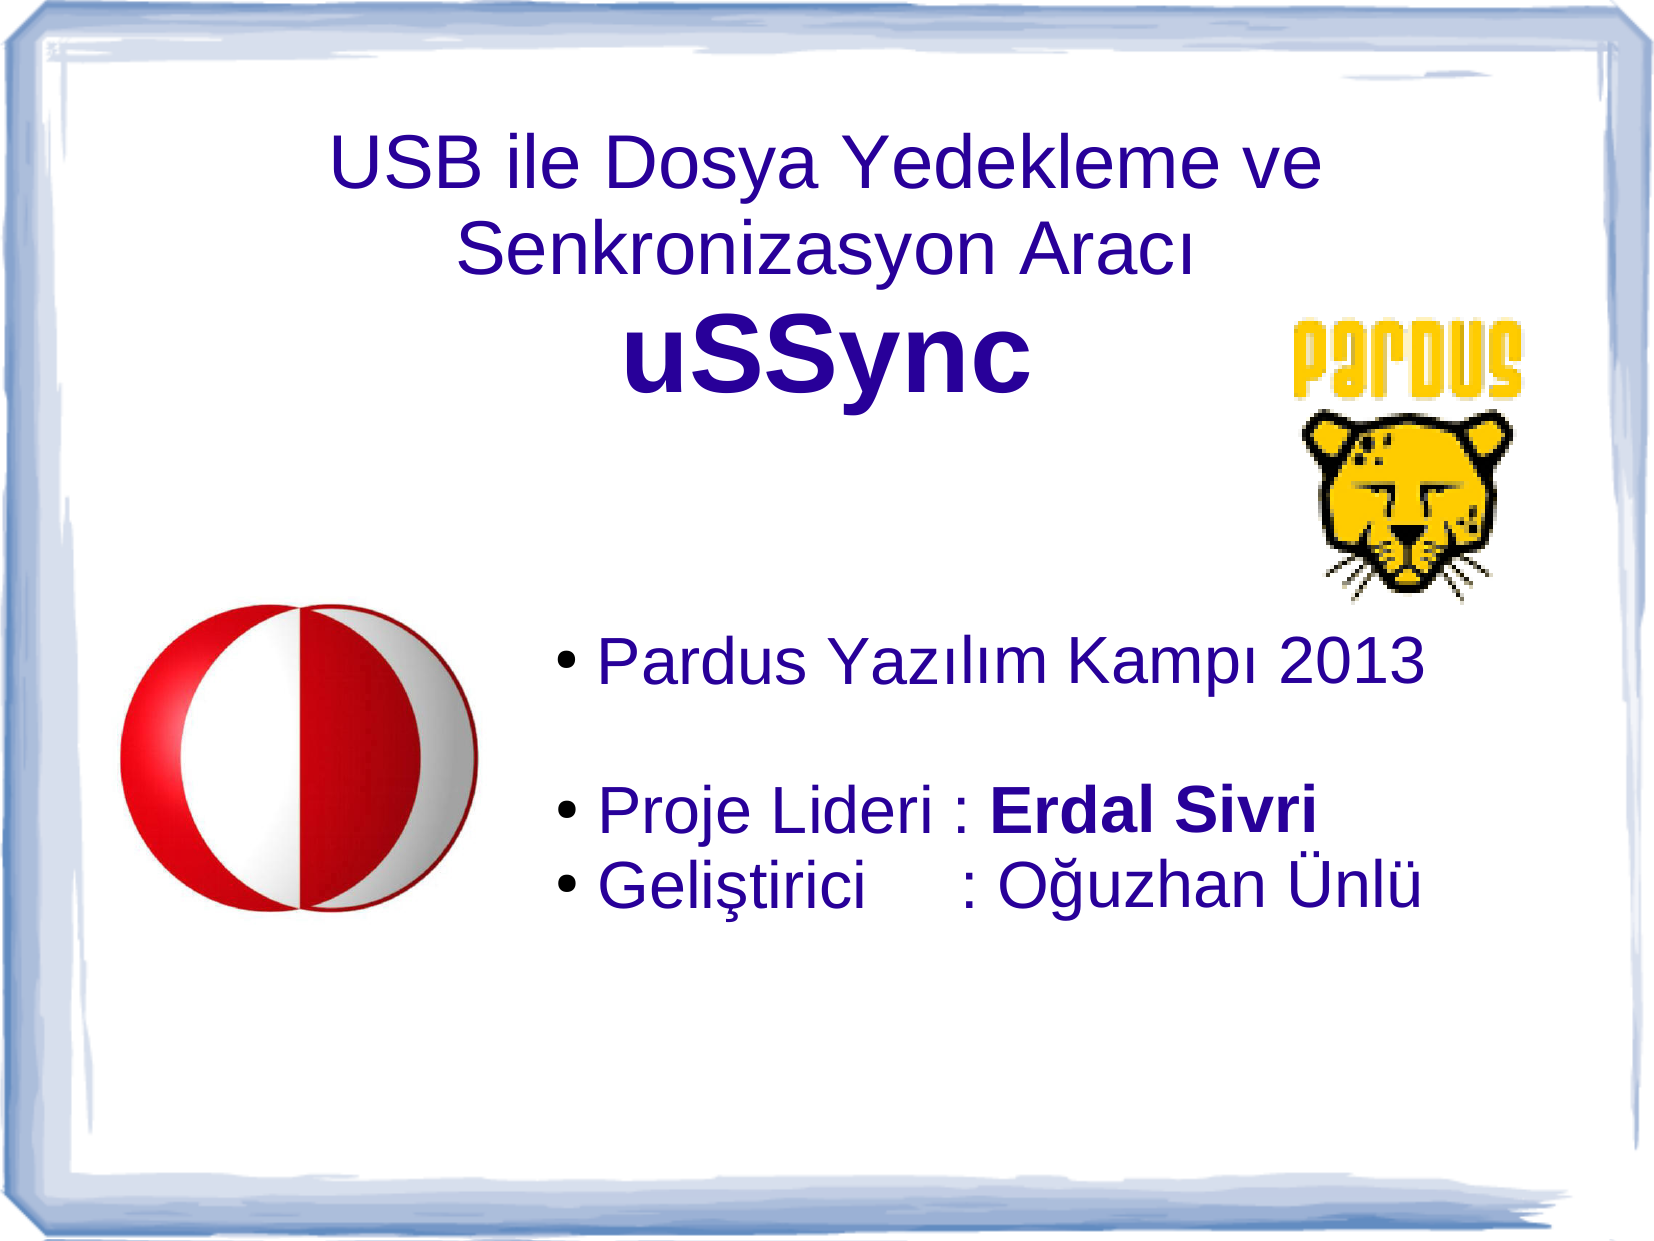

# USB ile Dosya Yedekleme ve Senkronizasyon Aracı uSSync
 Pardus Yazılım Kampı 2013
 Proje Lideri : Erdal Sivri
 Geliştirici : Oğuzhan Ünlü